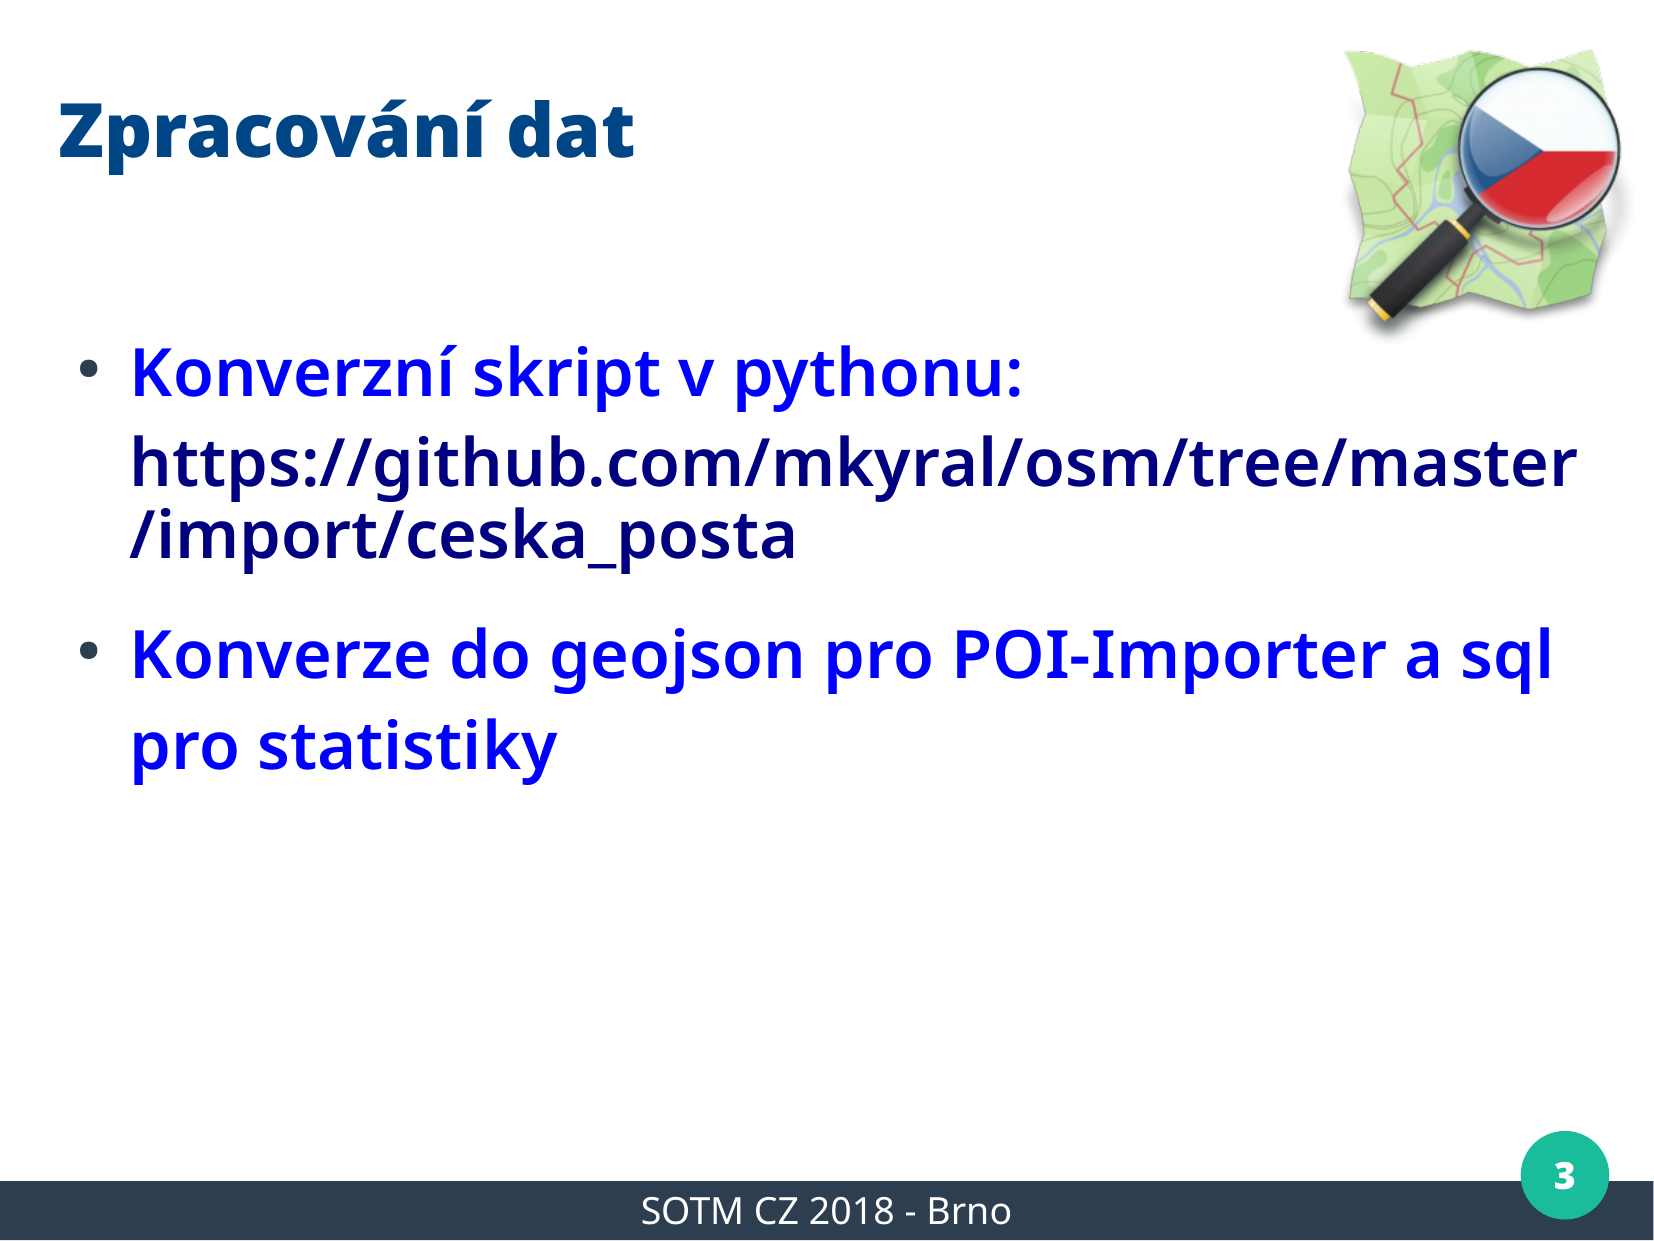

# Zpracování dat
Konverzní skript v pythonu: https://github.com/mkyral/osm/tree/master/import/ceska_posta
Konverze do geojson pro POI-Importer a sql pro statistiky
3
SOTM CZ 2018 - Brno